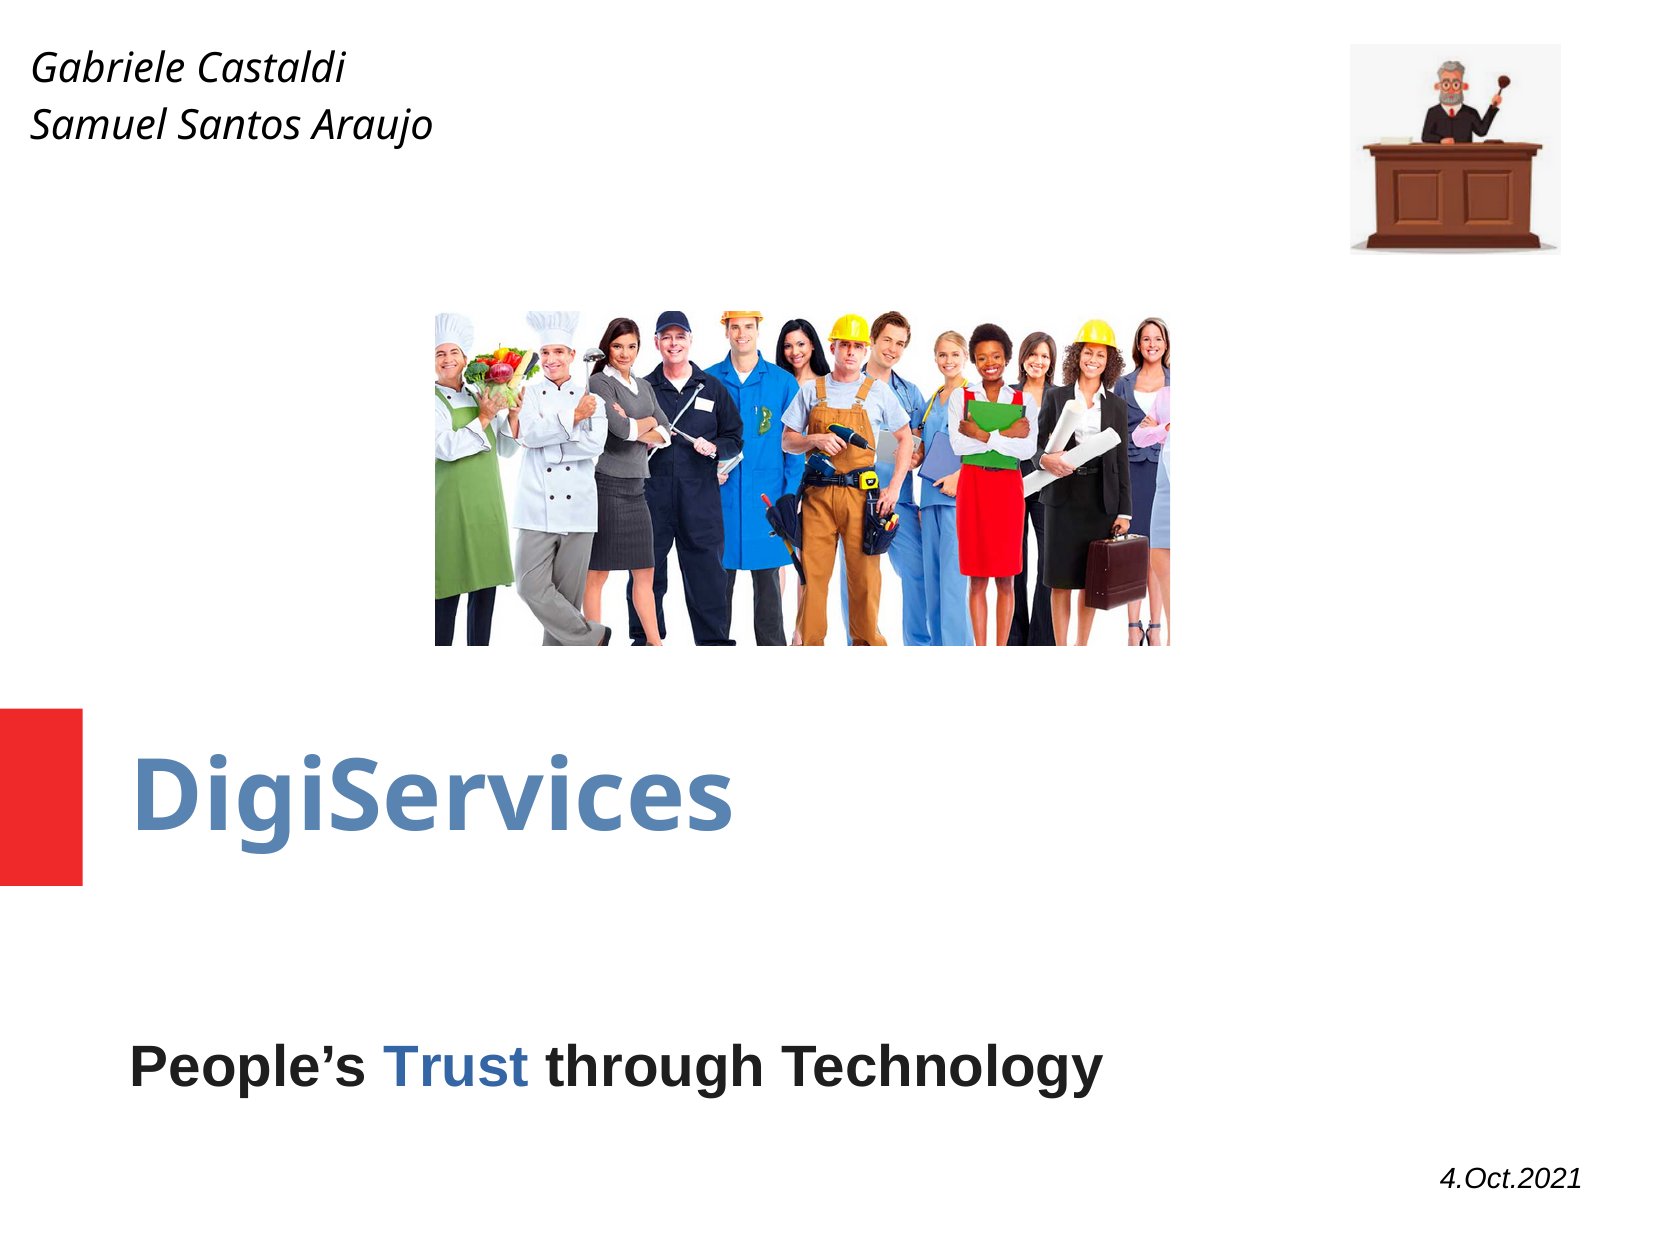

Gabriele Castaldi
Samuel Santos Araujo S
# DigiServices
People’s Trust through Technology
4.Oct.2021